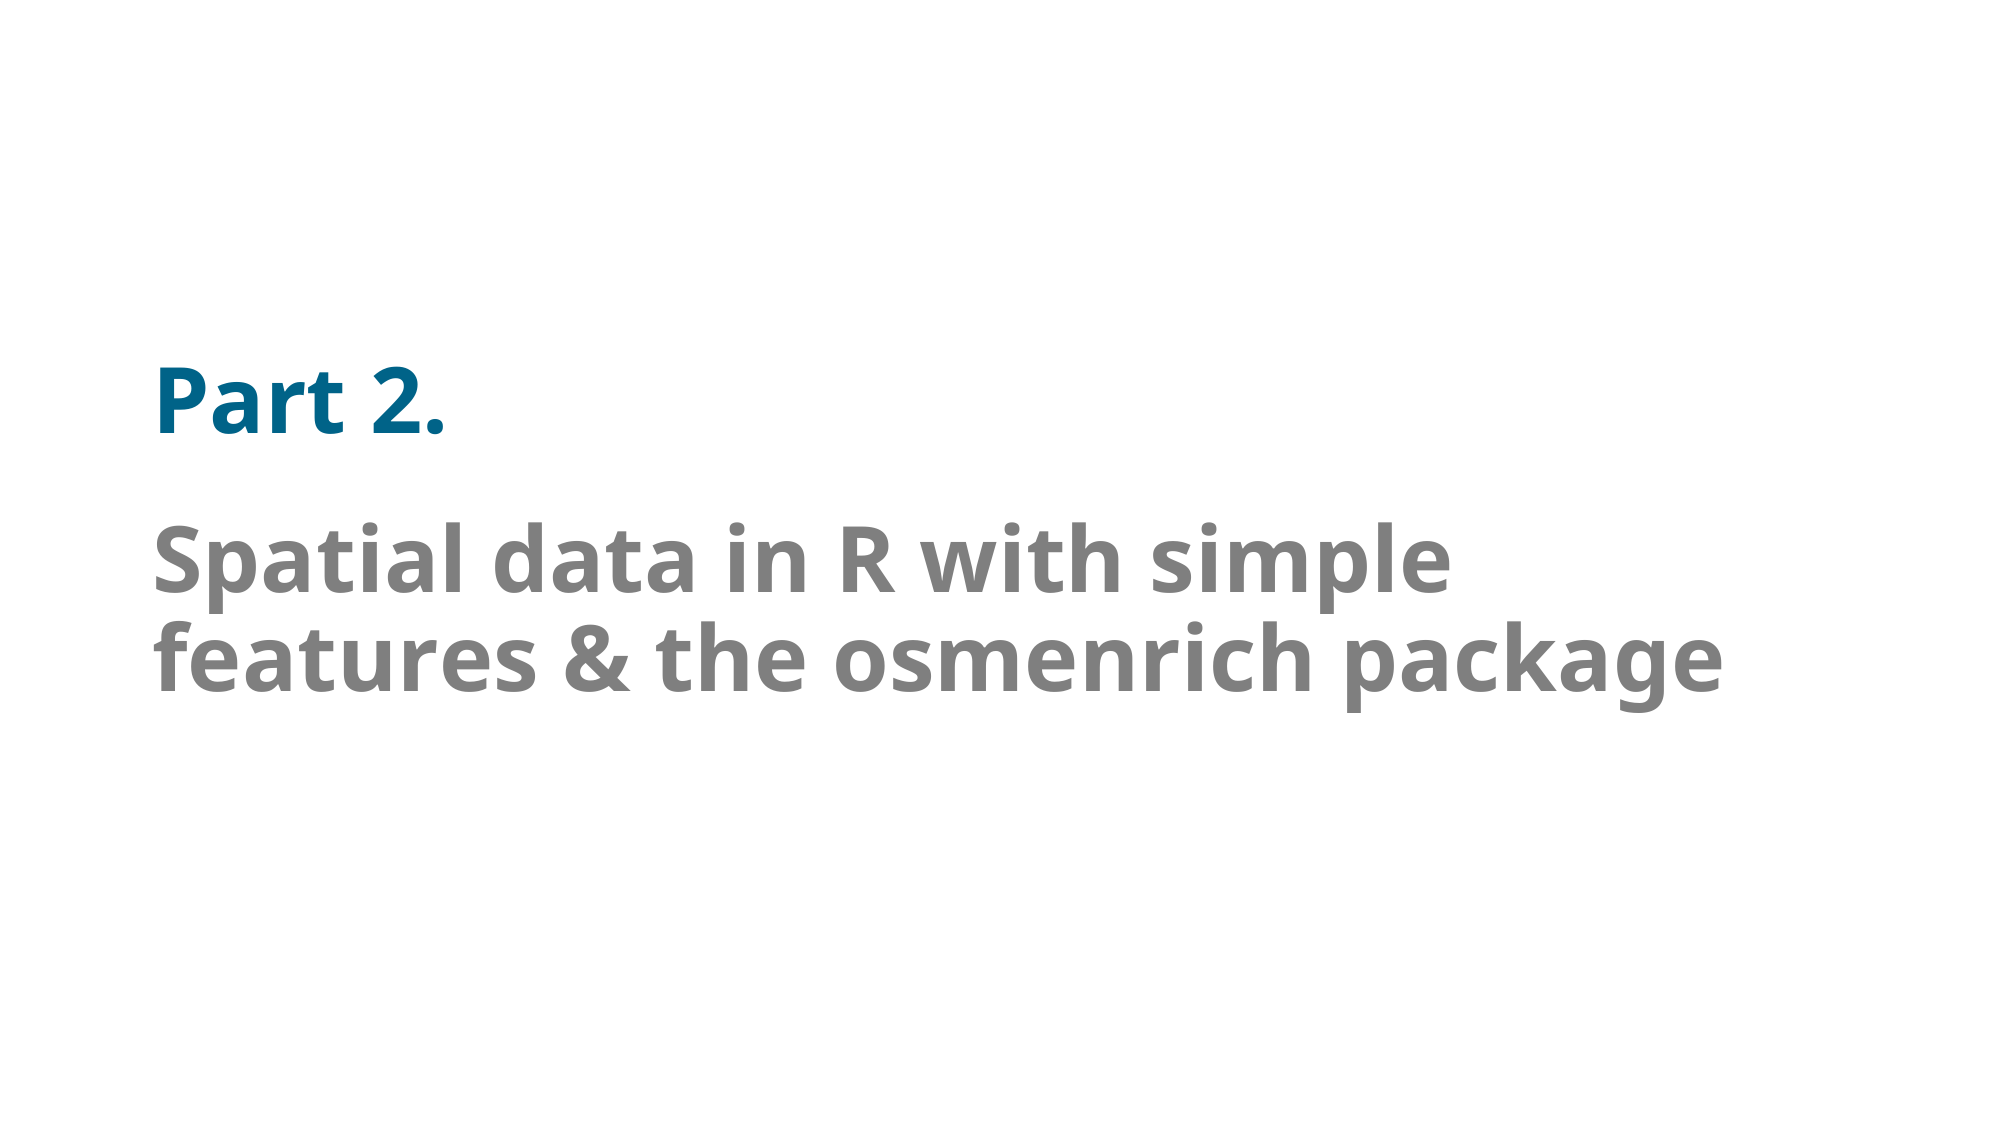

# Part 2.
Spatial data in R with simple features & the osmenrich package